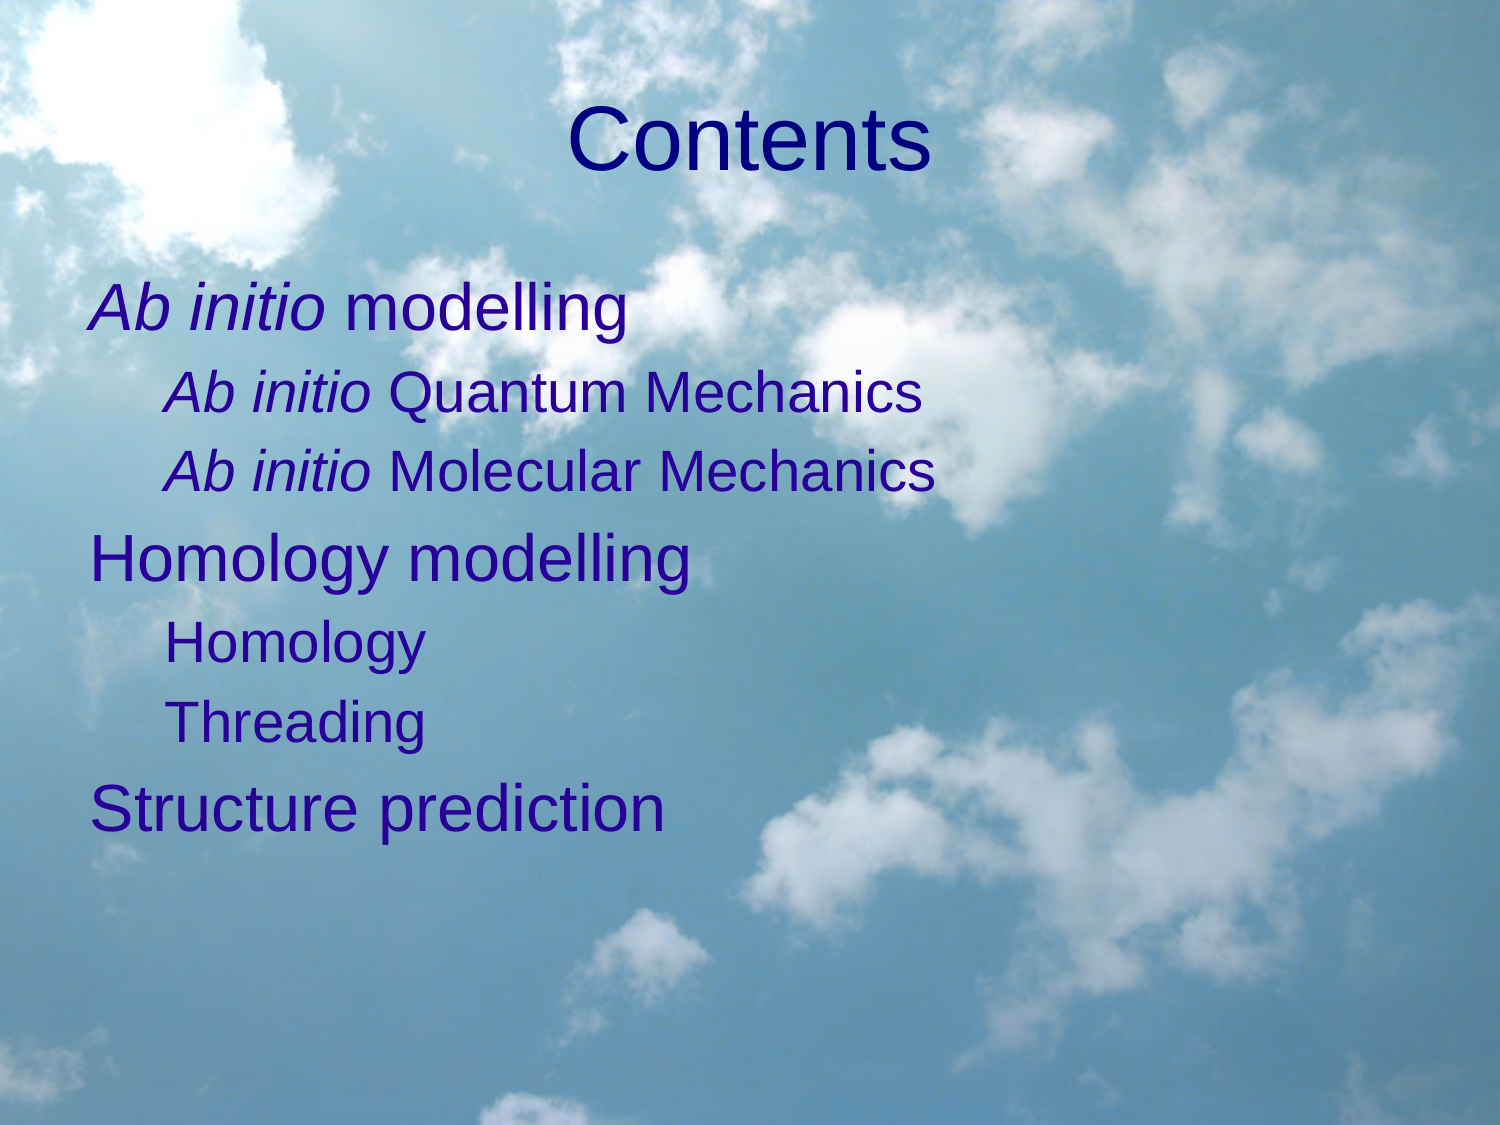

# Contents
Ab initio modelling
Ab initio Quantum Mechanics
Ab initio Molecular Mechanics
Homology modelling
Homology
Threading
Structure prediction